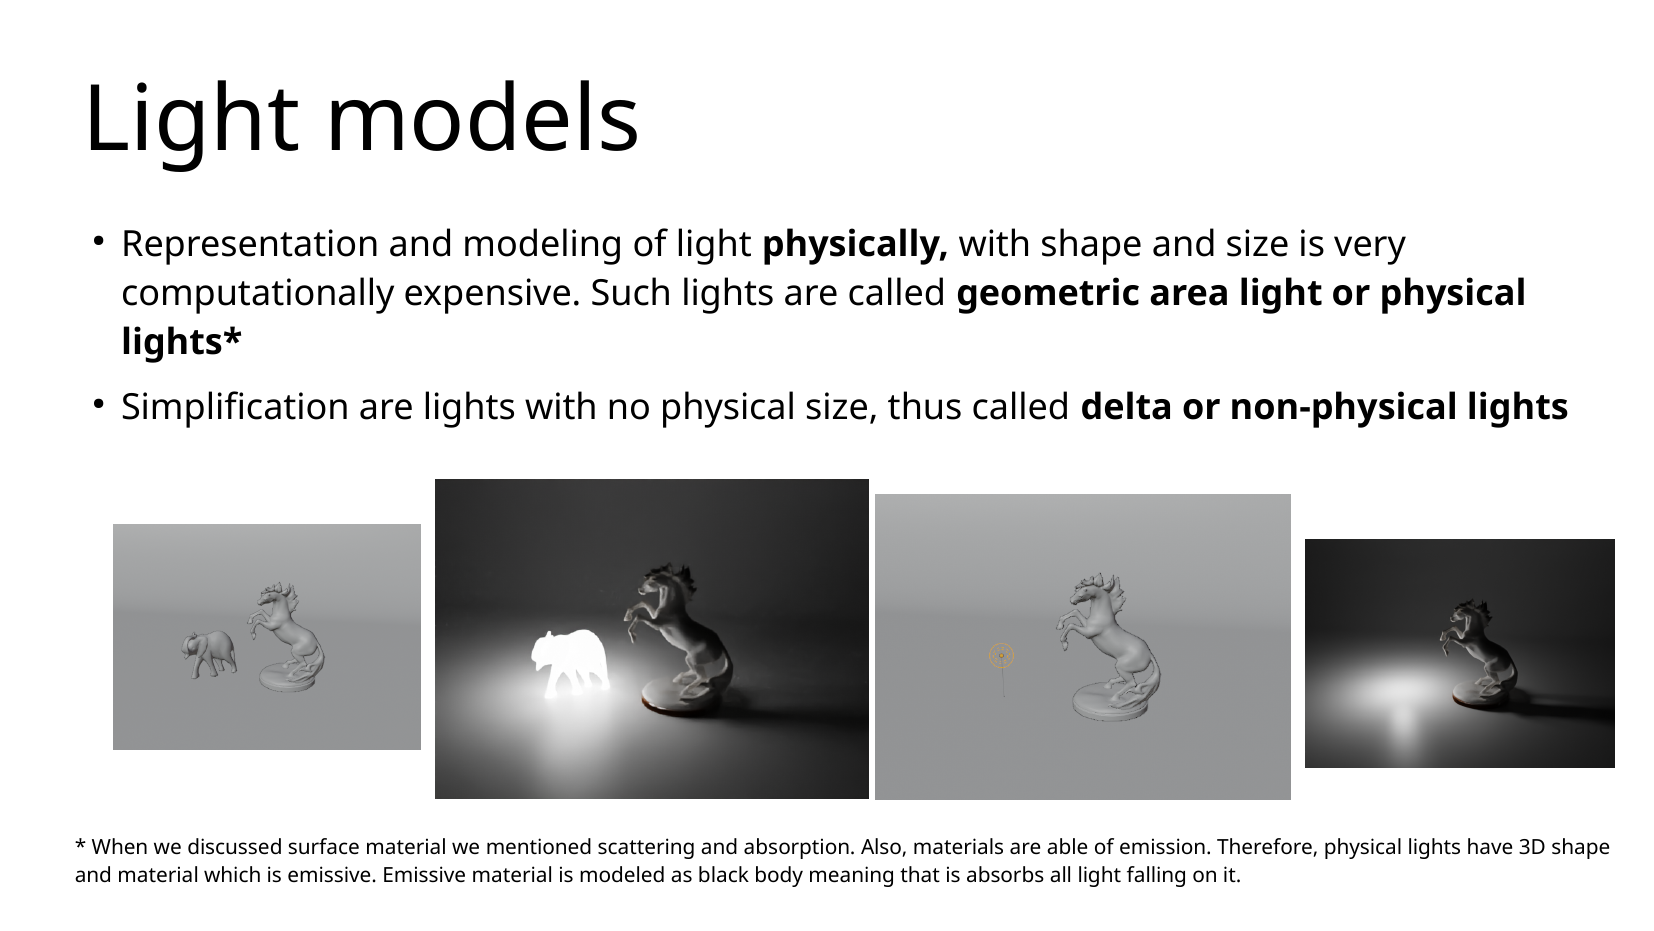

# Light models
Representation and modeling of light physically, with shape and size is very computationally expensive. Such lights are called geometric area light or physical lights*
Simplification are lights with no physical size, thus called delta or non-physical lights
* When we discussed surface material we mentioned scattering and absorption. Also, materials are able of emission. Therefore, physical lights have 3D shape and material which is emissive. Emissive material is modeled as black body meaning that is absorbs all light falling on it.